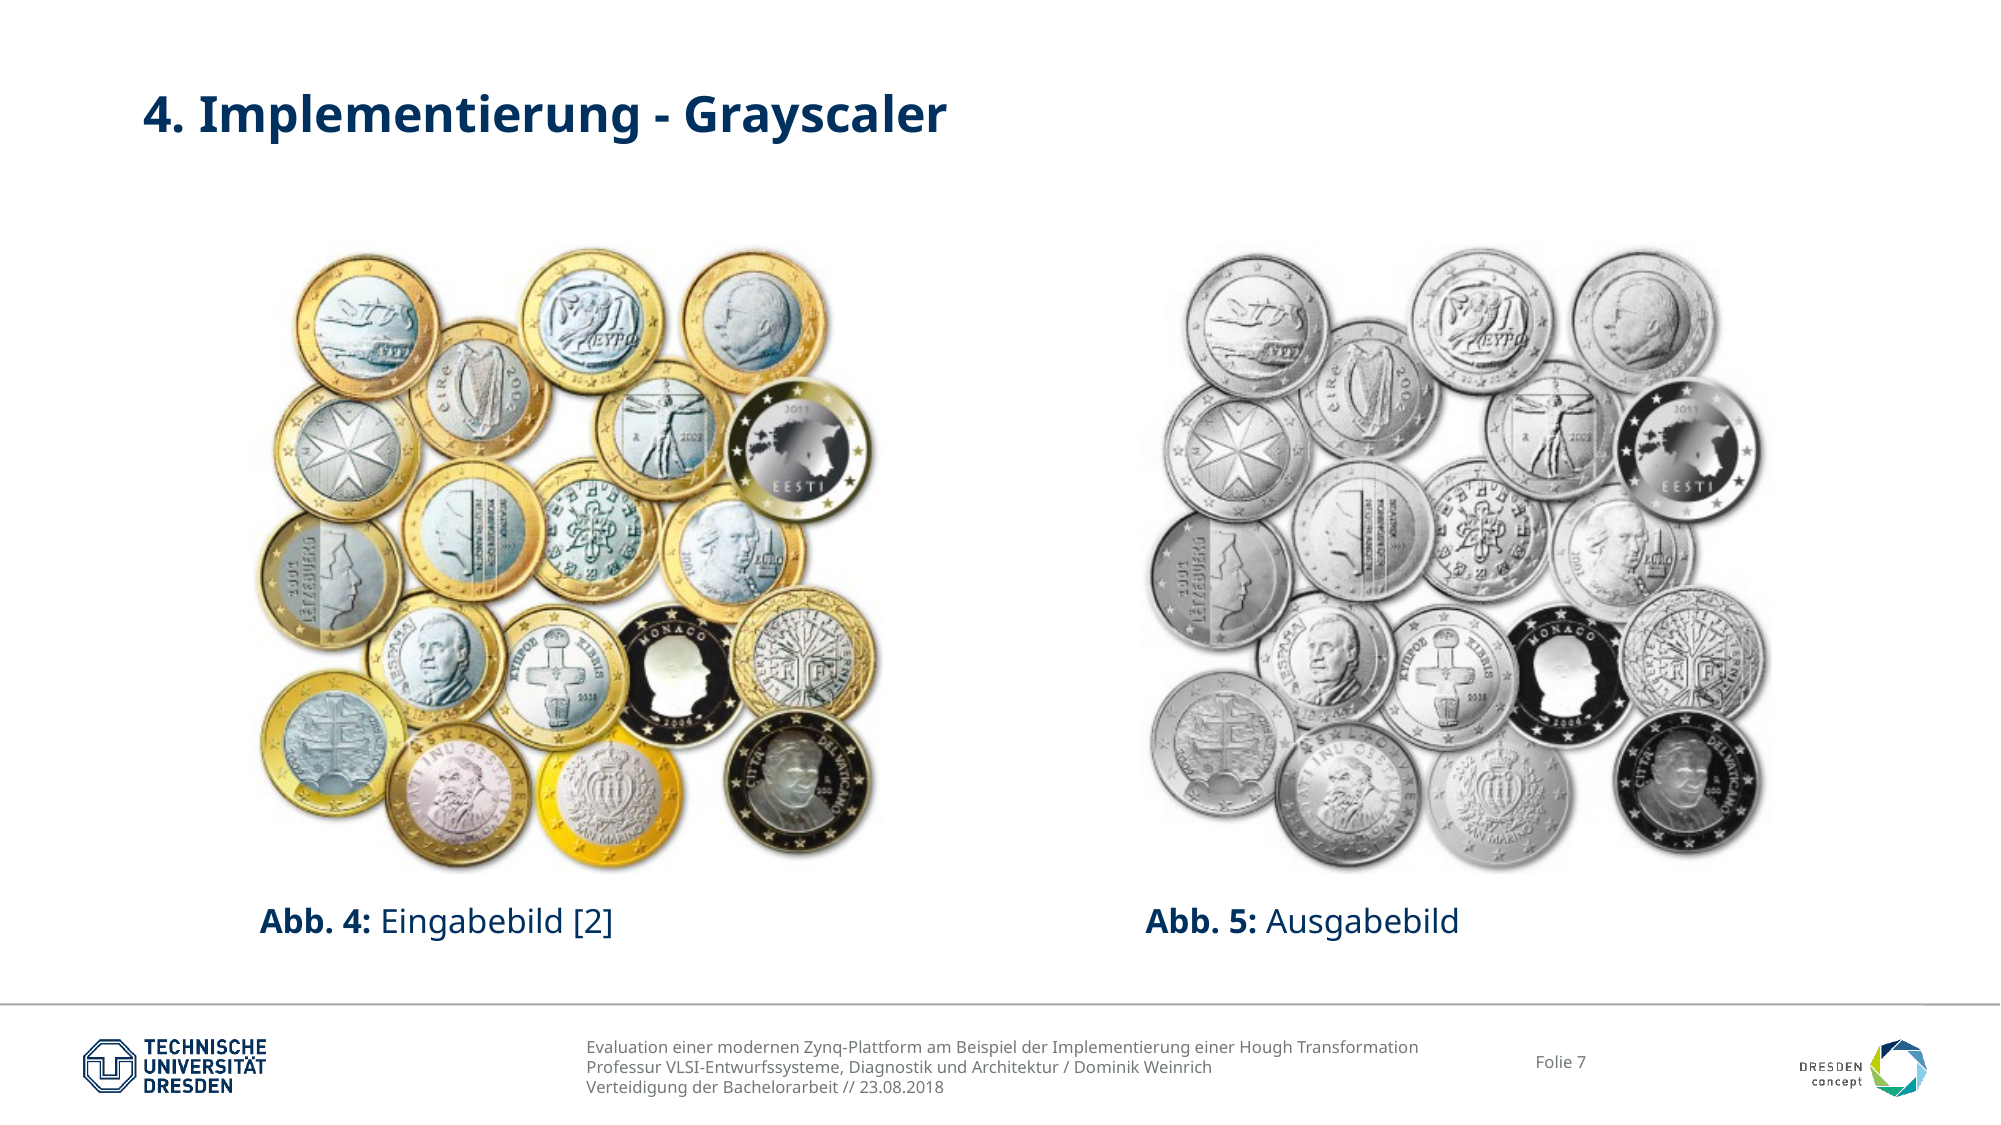

# 4. Implementierung - Grayscaler
Abb. 4: Eingabebild [2]
Abb. 5: Ausgabebild